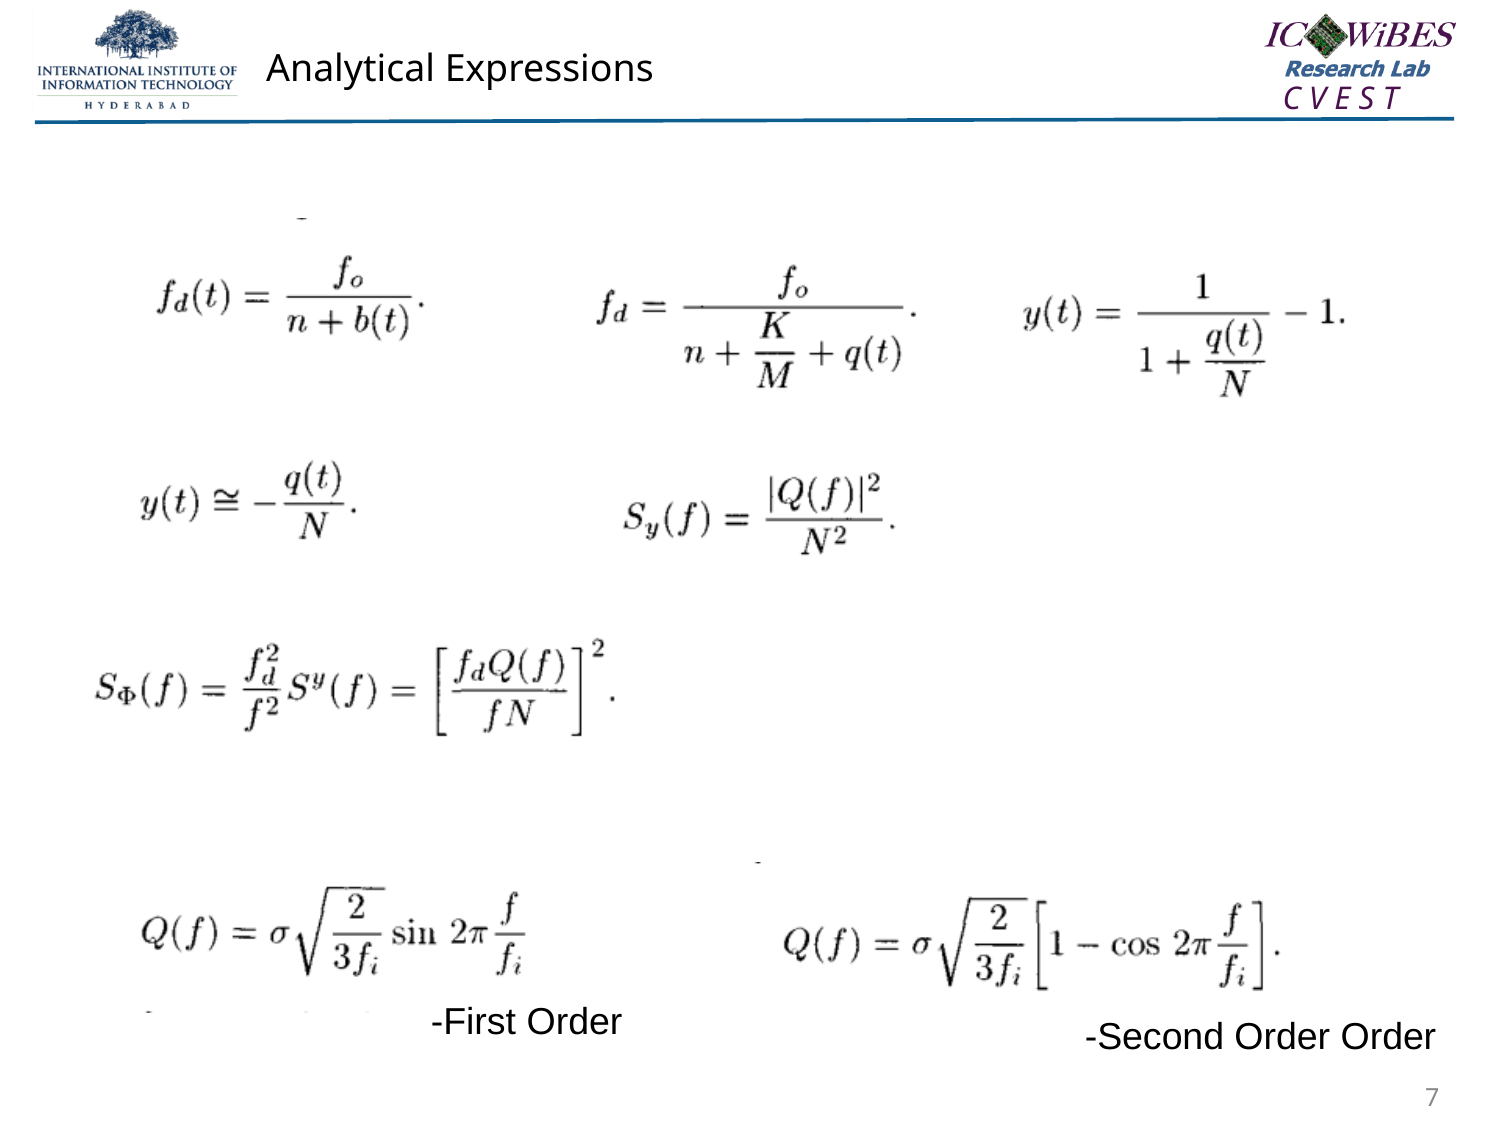

# Analytical Expressions
-First Order
-Second Order Order